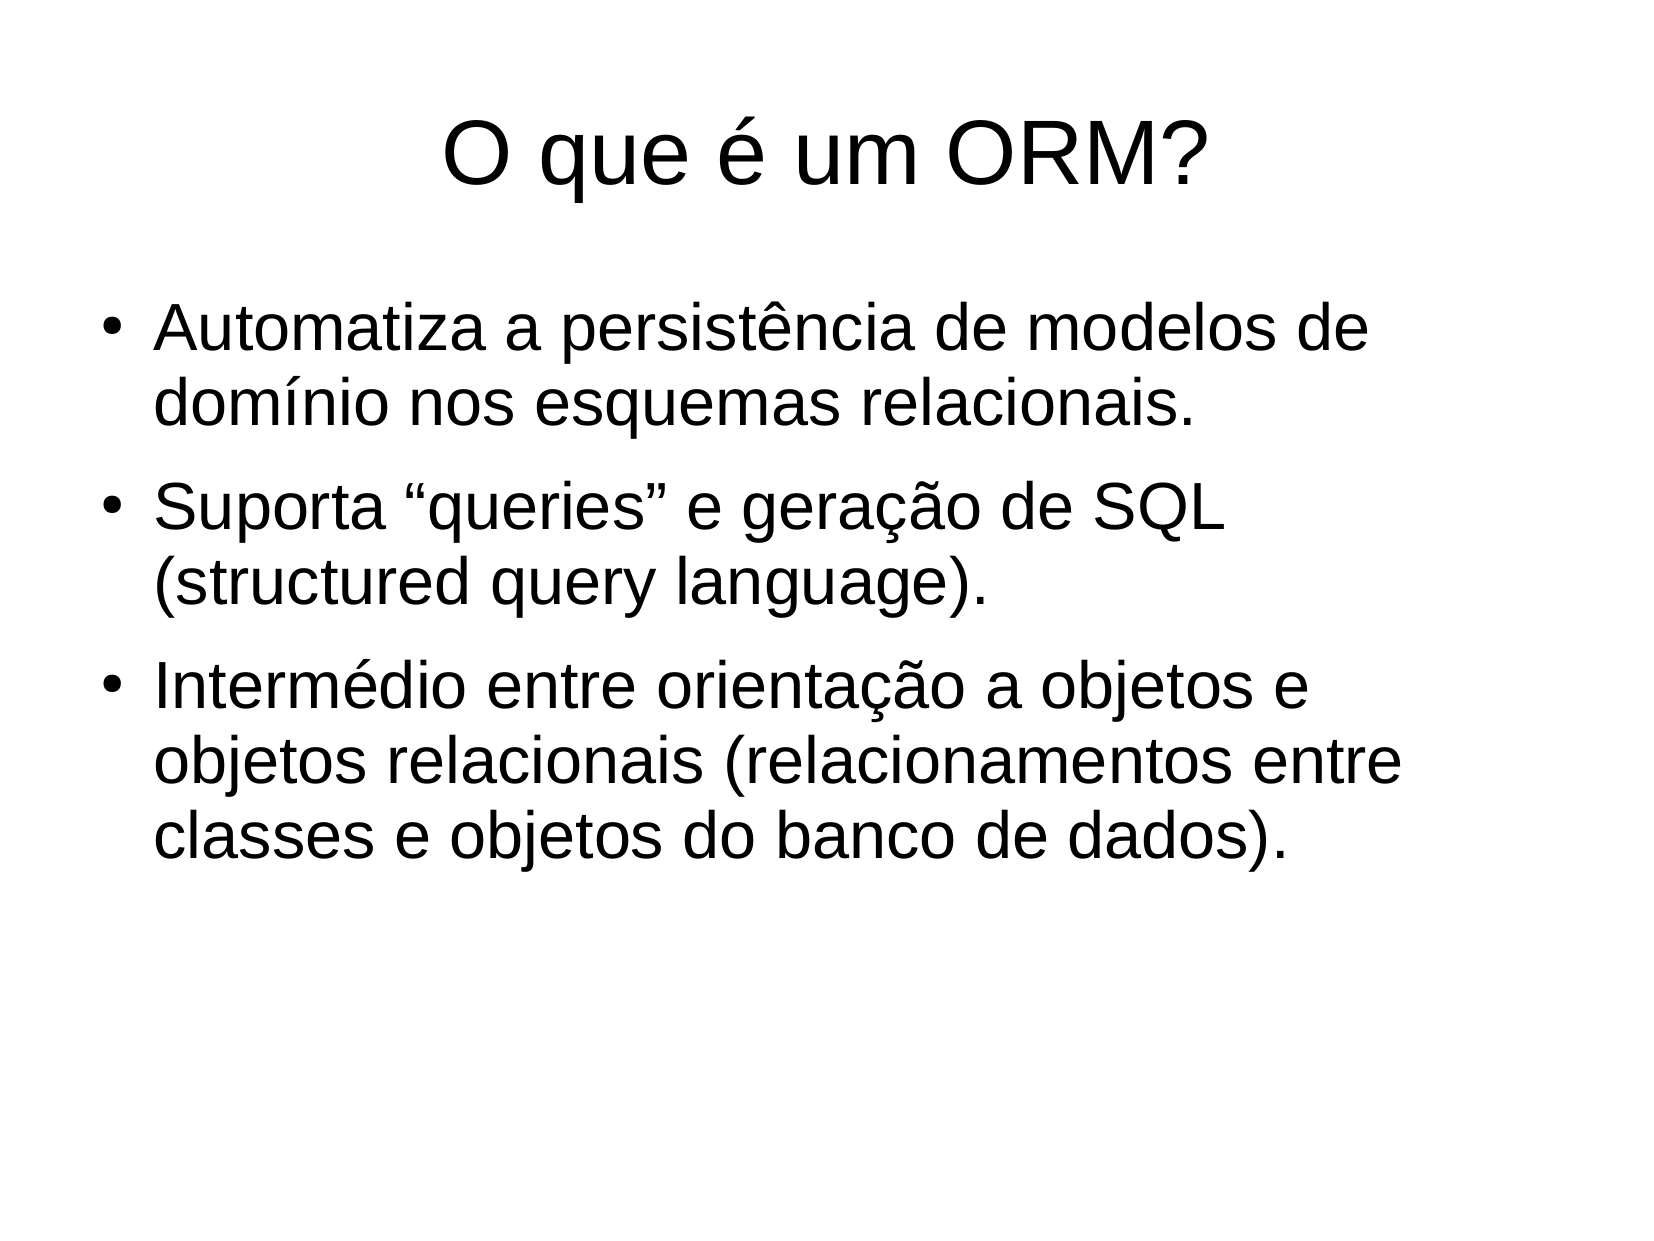

# O que é um ORM?
Automatiza a persistência de modelos de domínio nos esquemas relacionais.
Suporta “queries” e geração de SQL (structured query language).
Intermédio entre orientação a objetos e objetos relacionais (relacionamentos entre classes e objetos do banco de dados).